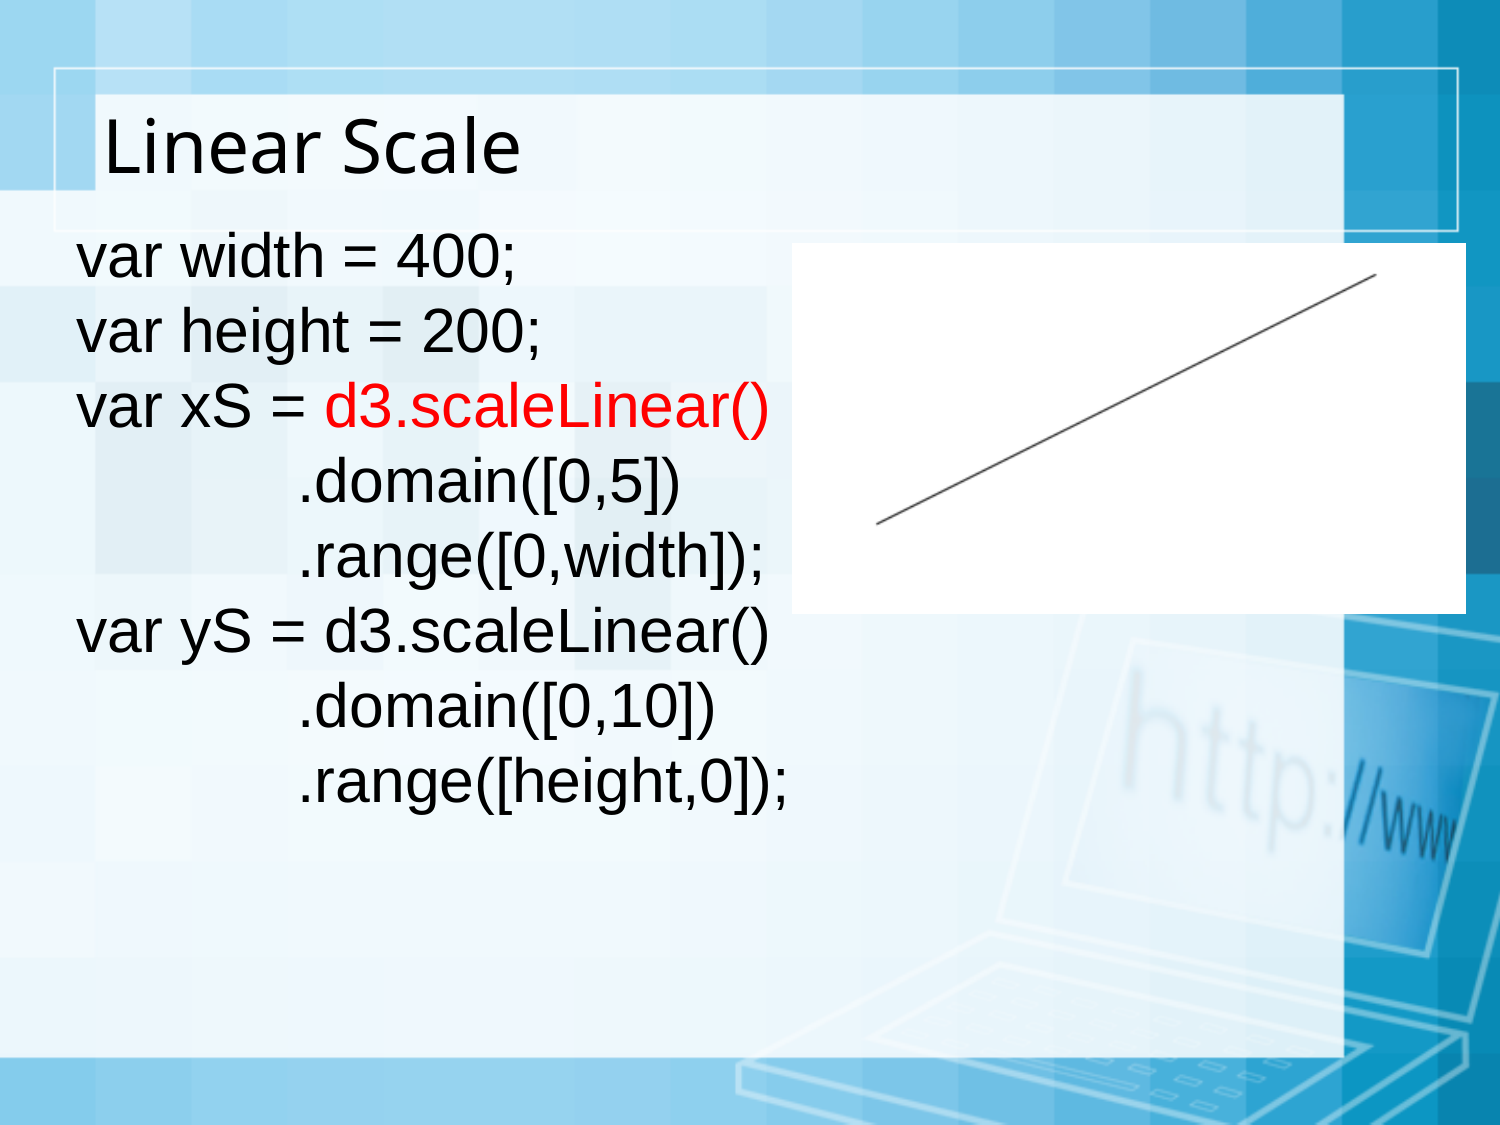

# Linear Scale
var width = 400;
var height = 200;
var xS = d3.scaleLinear()
			.domain([0,5])
			.range([0,width]);
var yS = d3.scaleLinear()
			.domain([0,10])
			.range([height,0]);